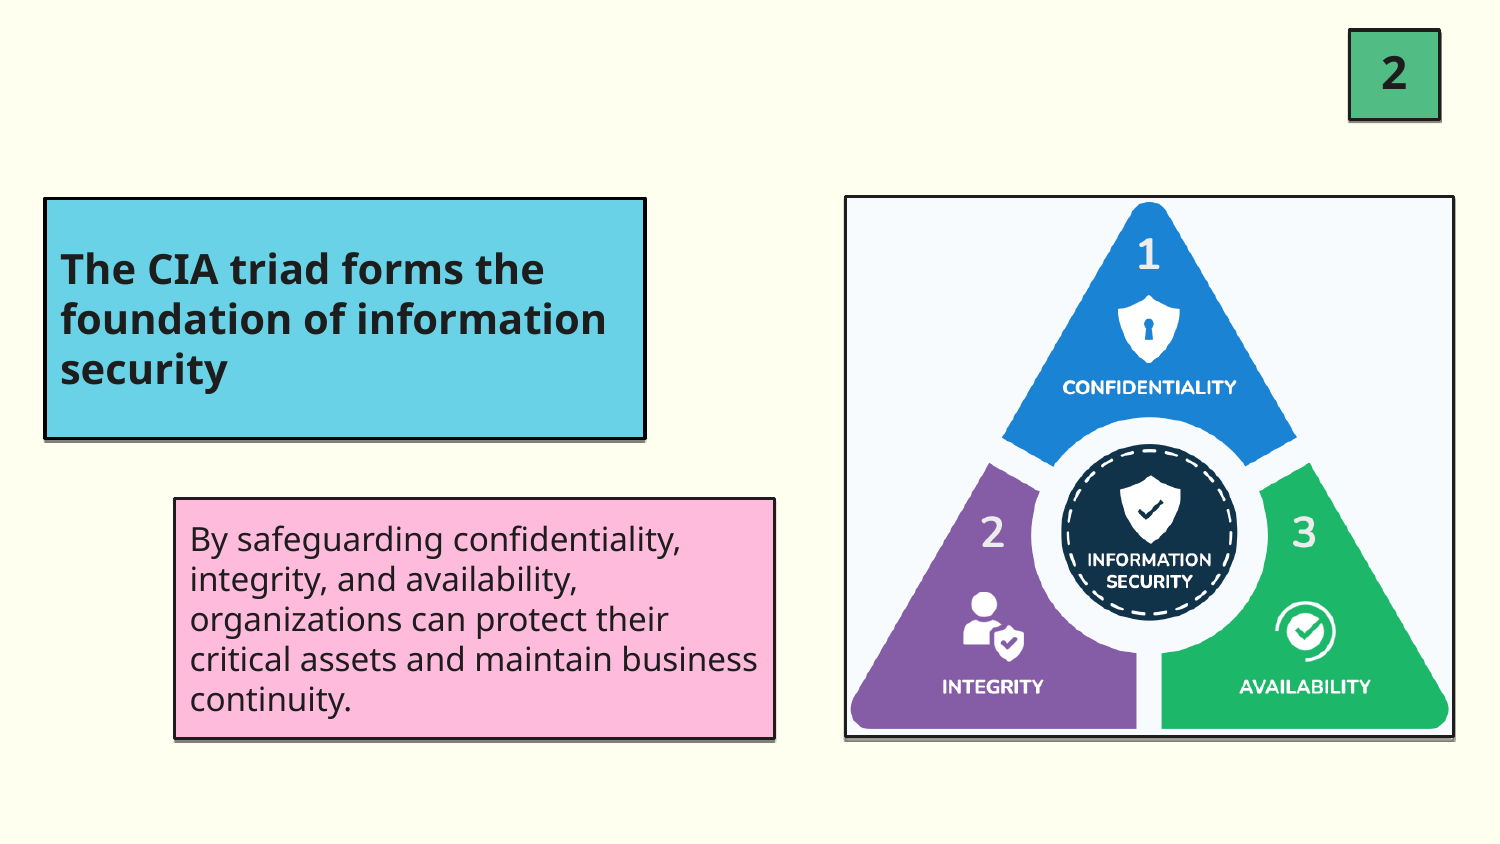

# The CIA triad forms the foundation of information security
By safeguarding confidentiality, integrity, and availability, organizations can protect their critical assets and maintain business continuity.